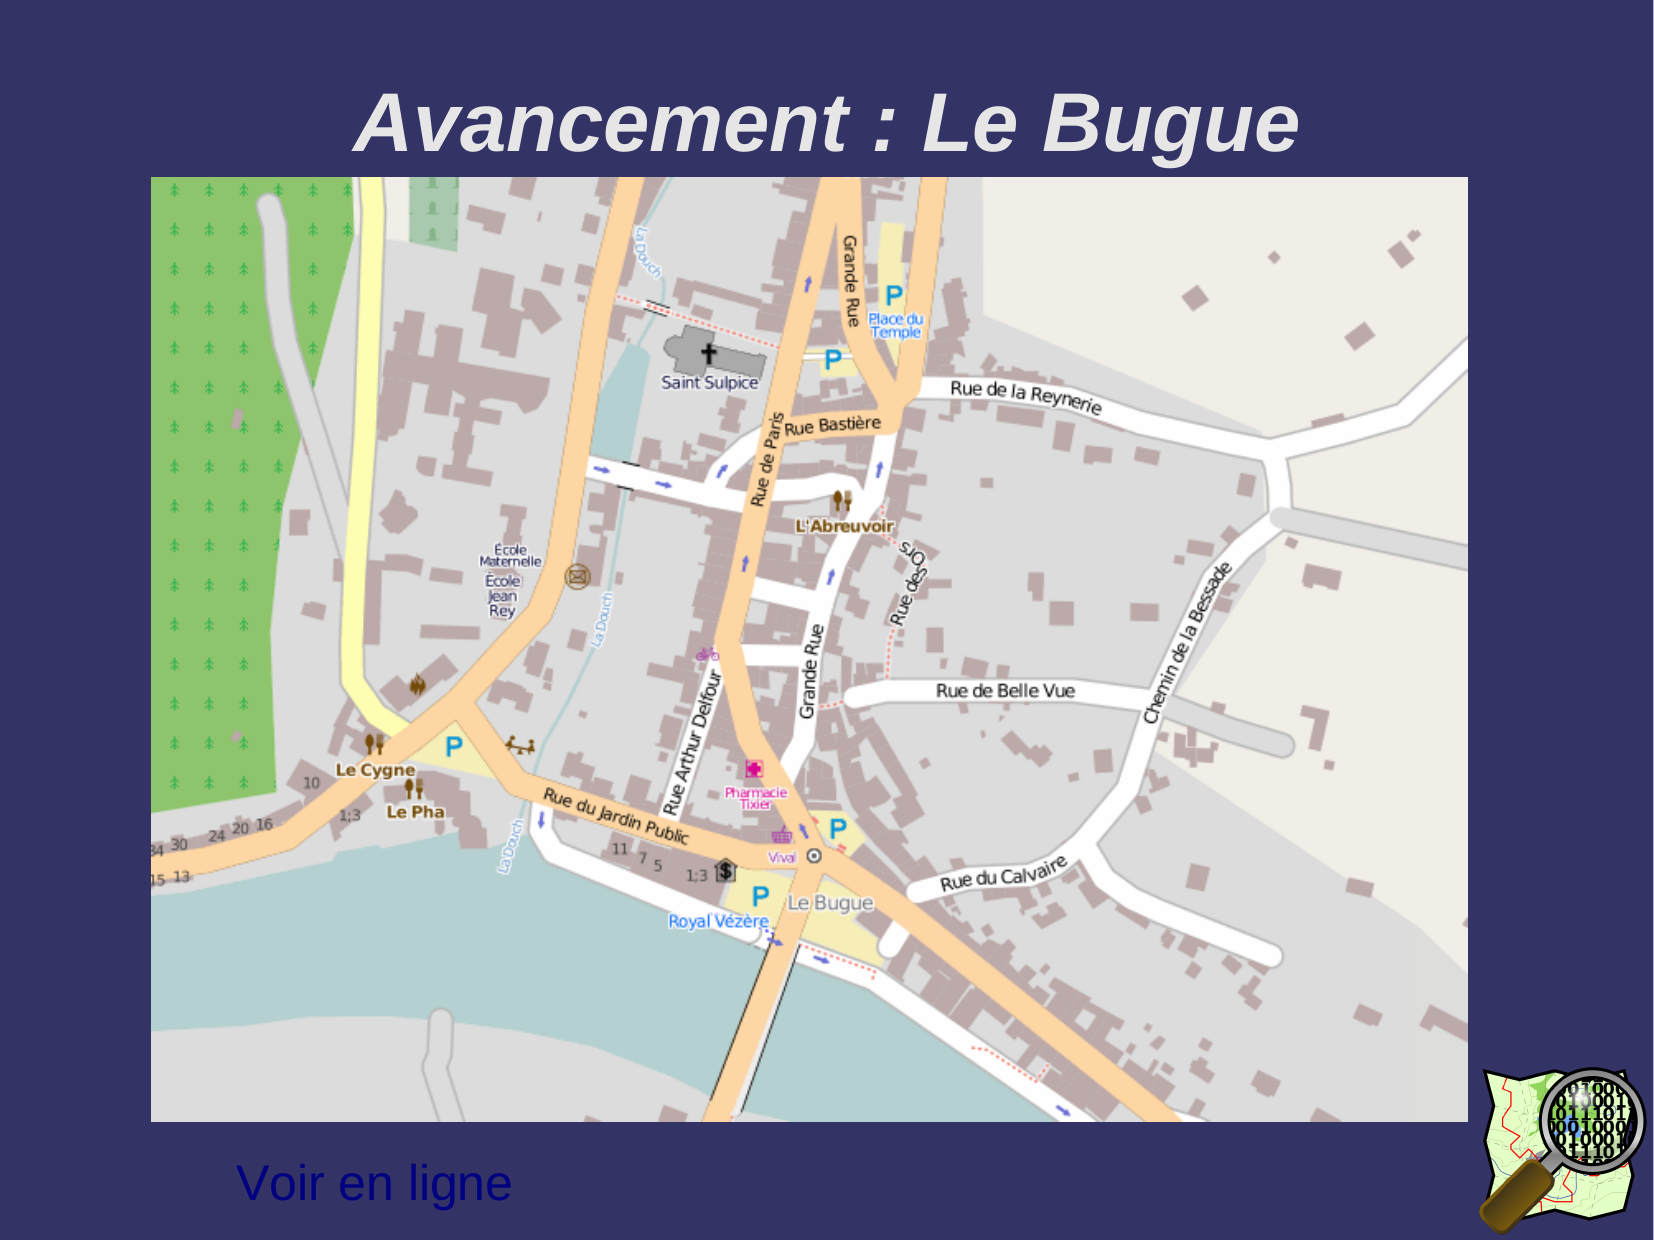

# Avancement : Le Bugue
Voir en ligne